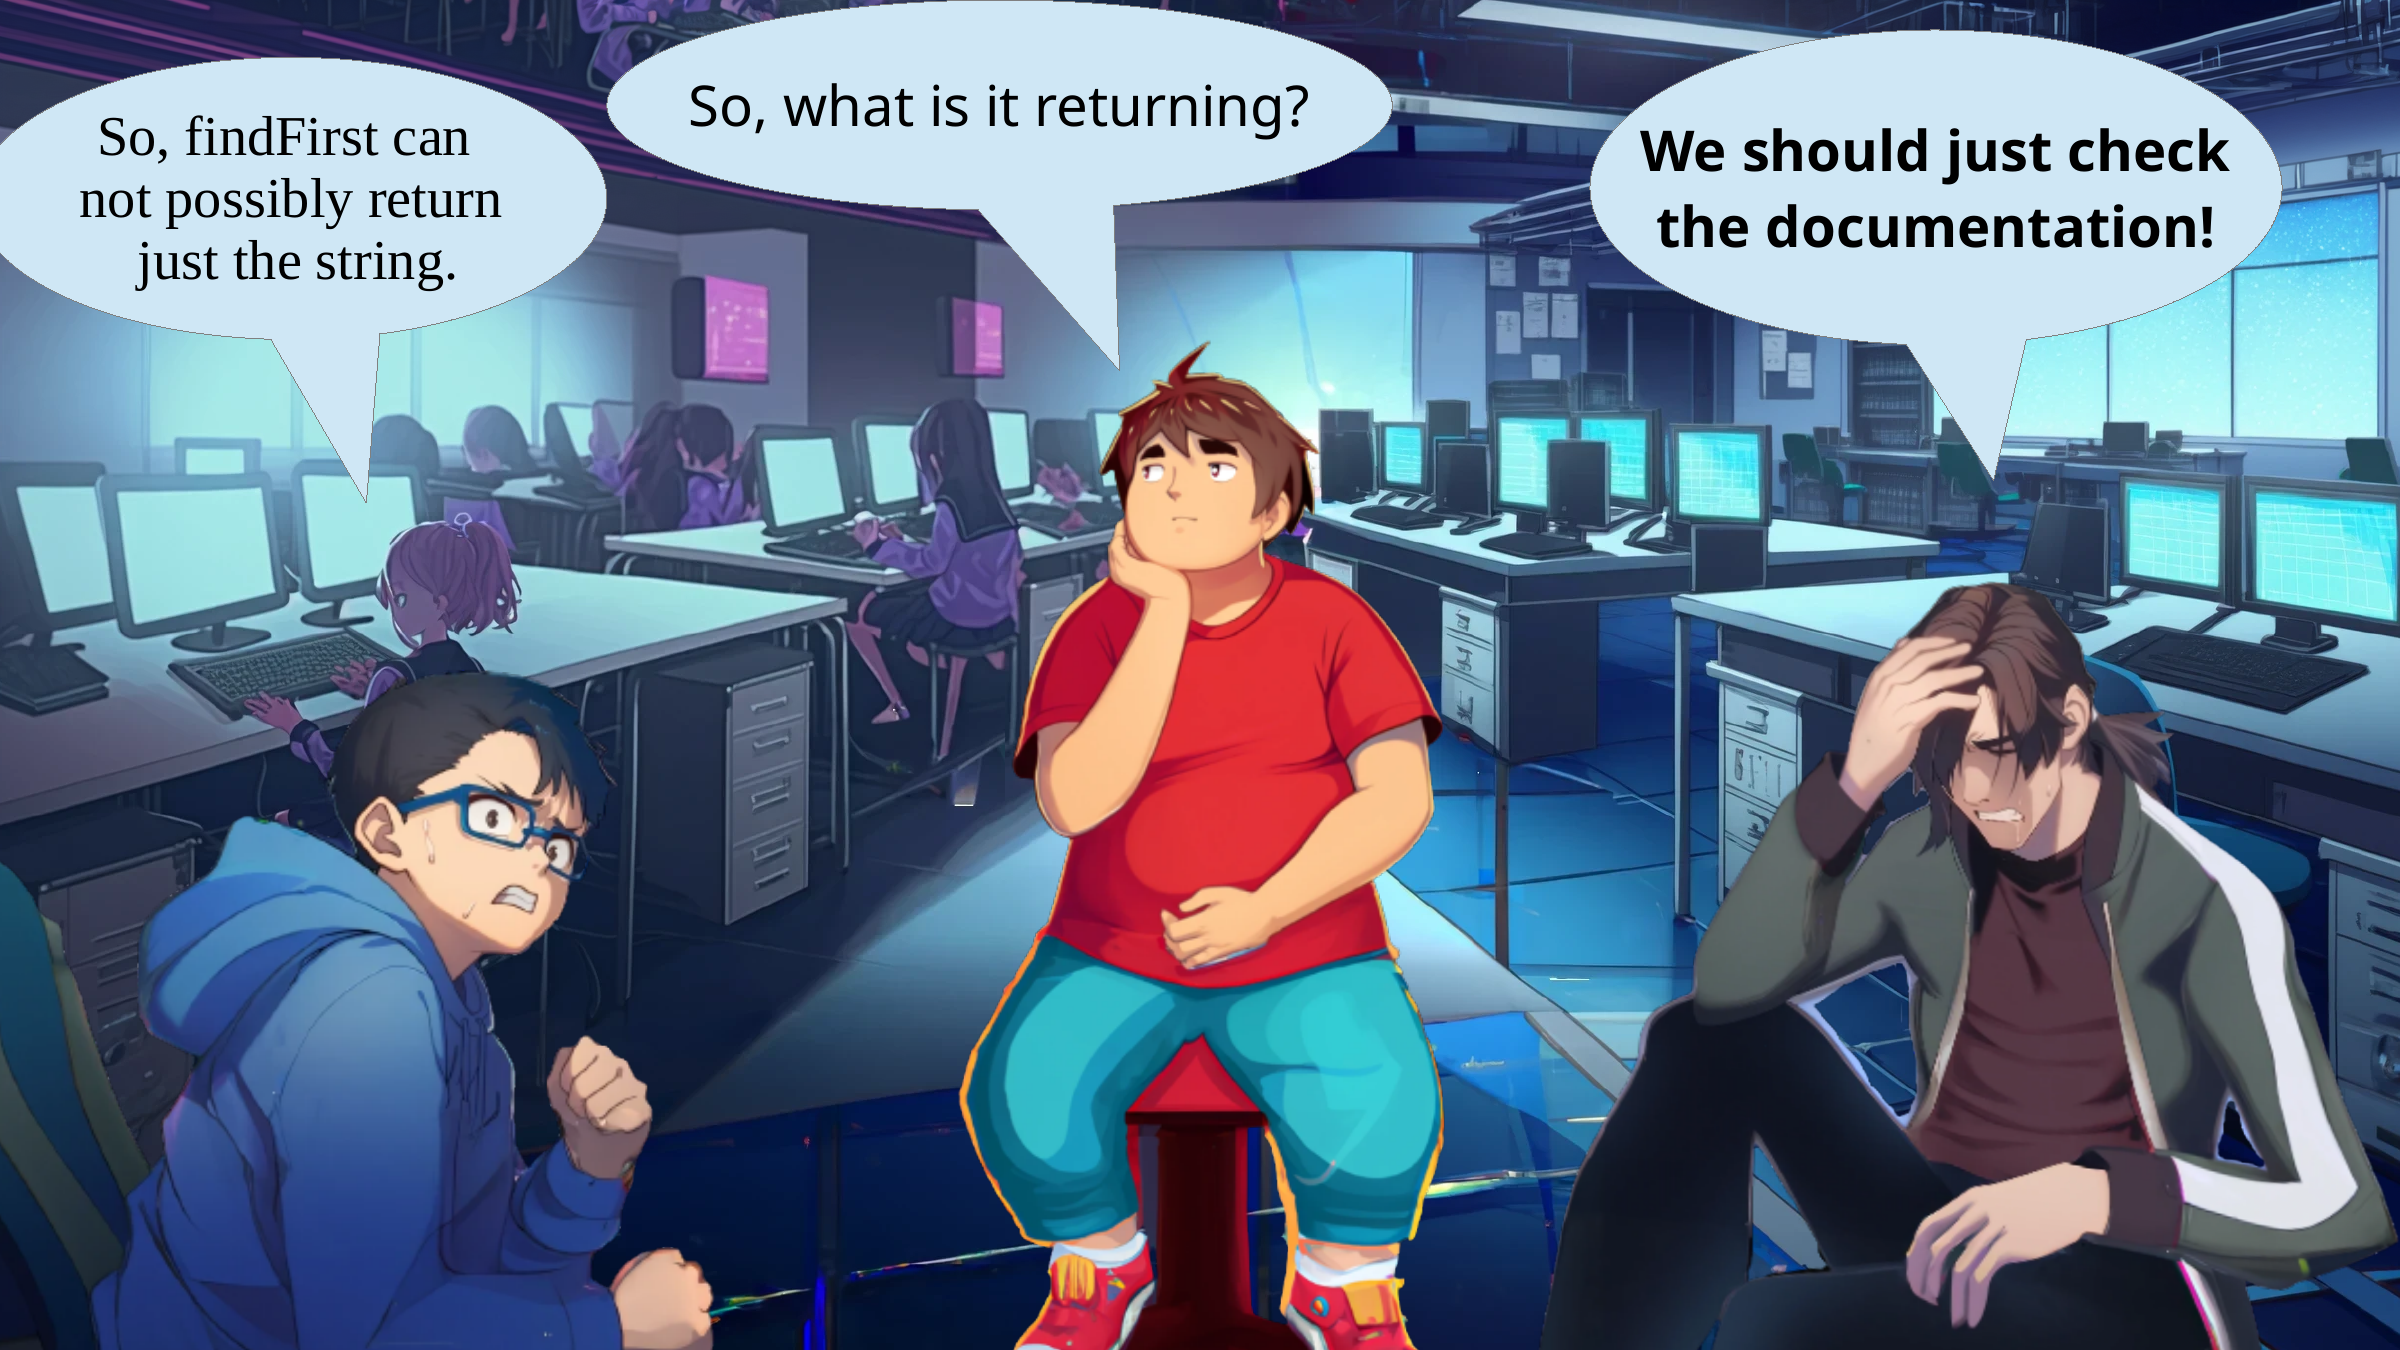

So, what is it returning?
We should just check
the documentation!
So, findFirst can
not possibly return
 just the string.